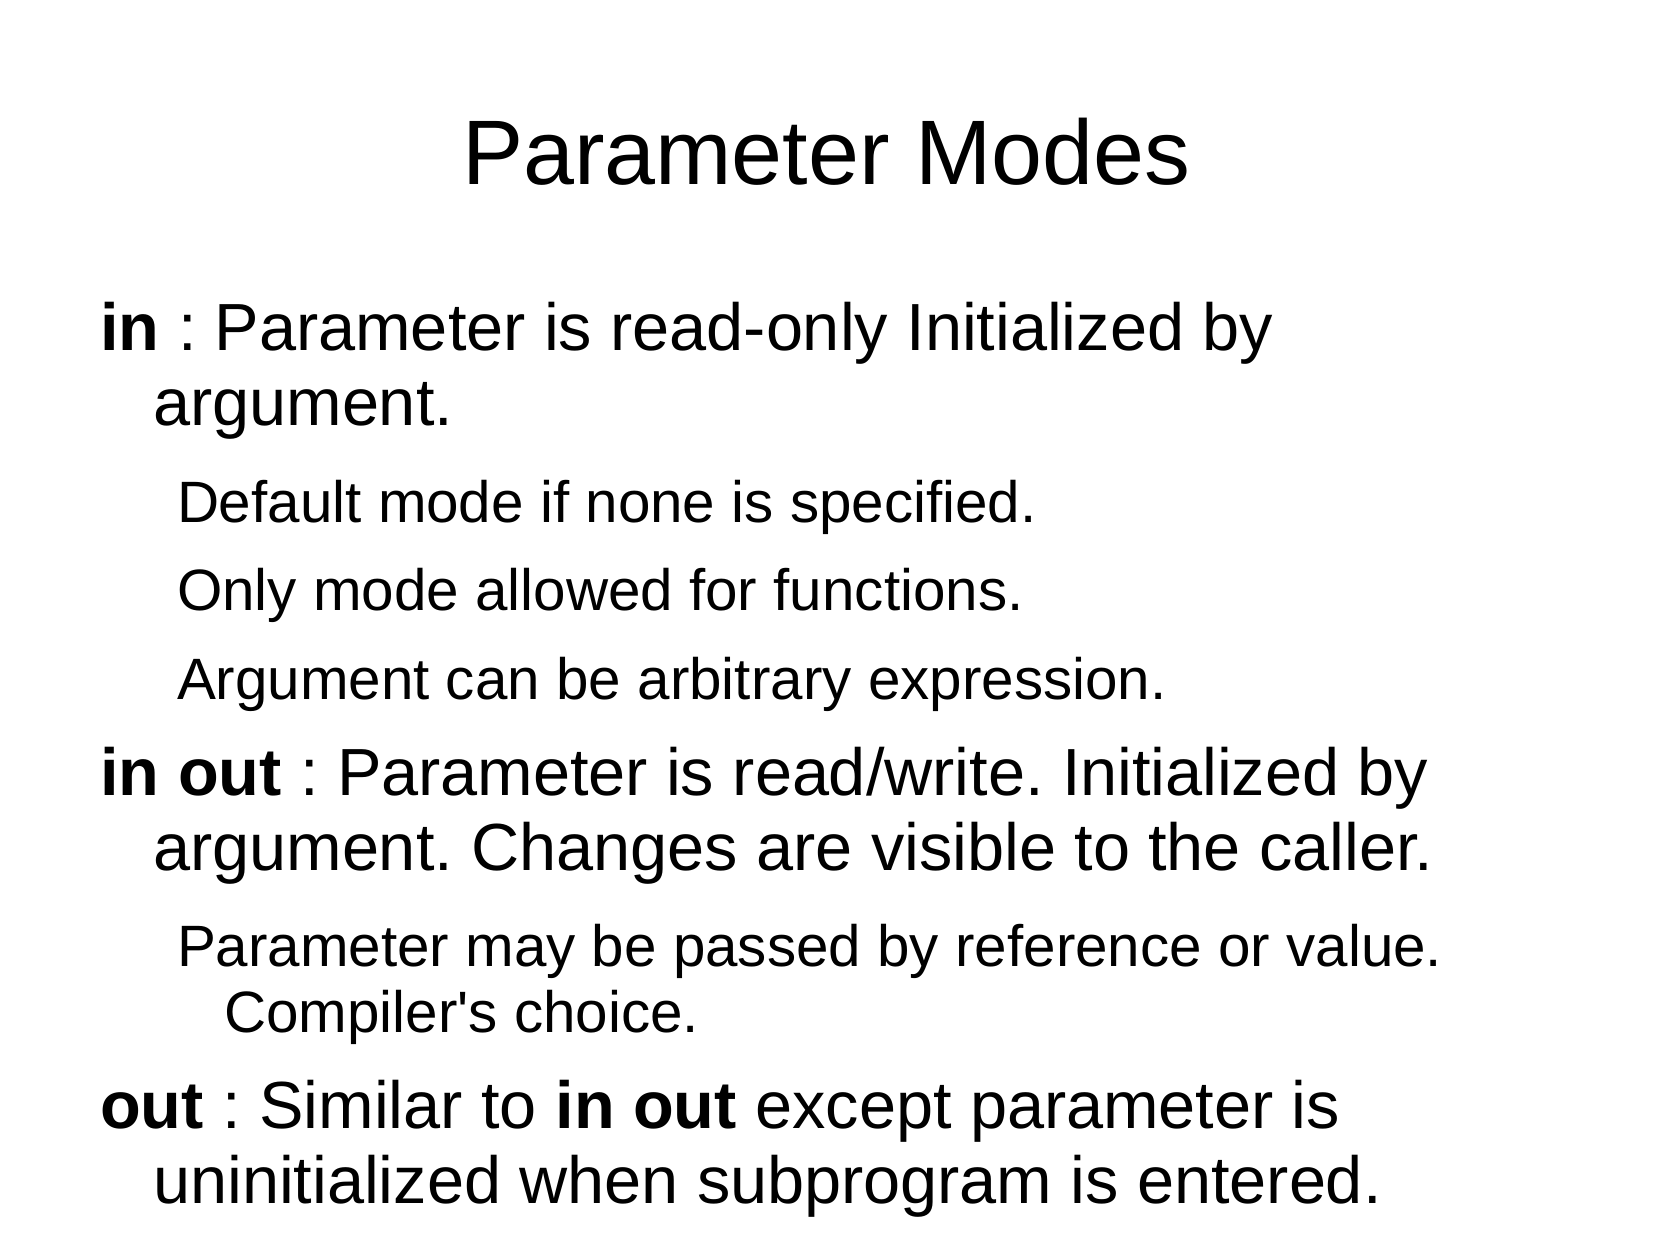

# Parameter Modes
in : Parameter is read-only Initialized by argument.
Default mode if none is specified.
Only mode allowed for functions.
Argument can be arbitrary expression.
in out : Parameter is read/write. Initialized by argument. Changes are visible to the caller.
Parameter may be passed by reference or value. Compiler's choice.
out : Similar to in out except parameter is uninitialized when subprogram is entered.